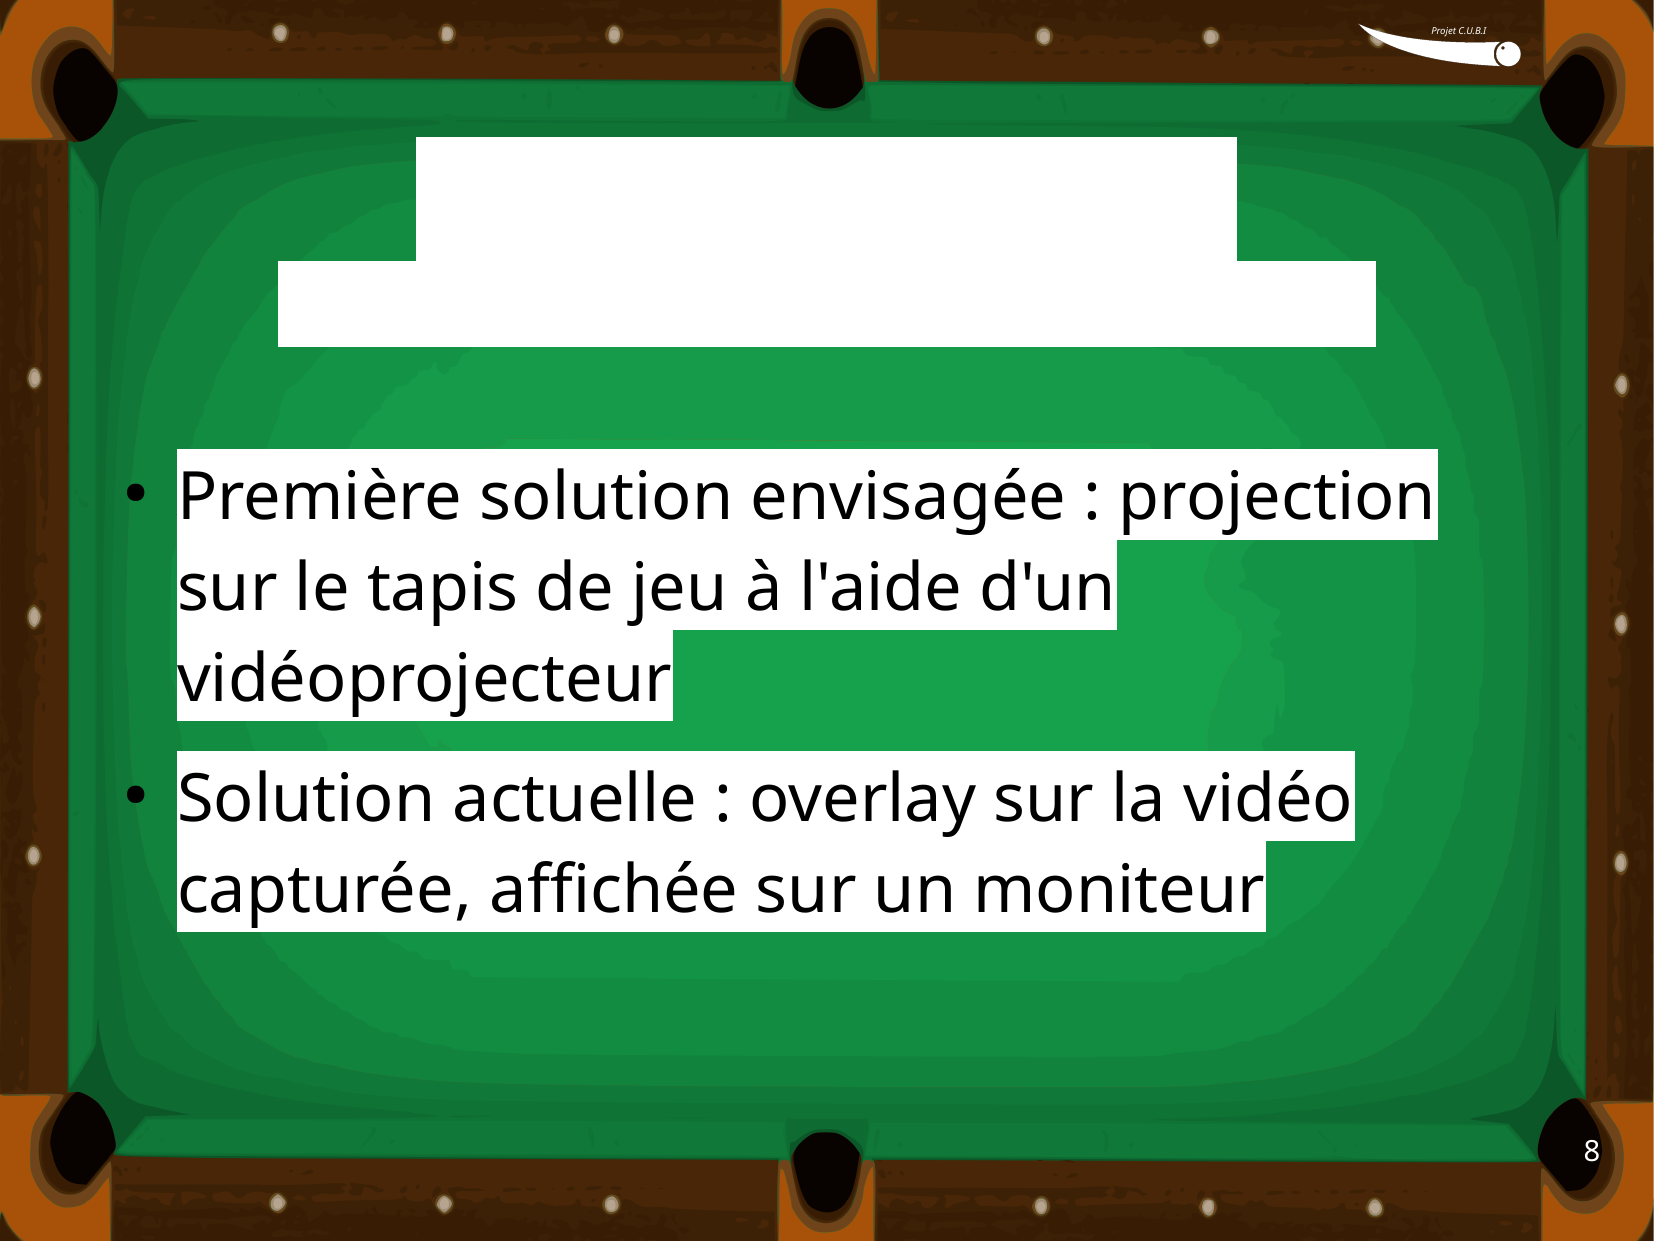

# Cahier des charges FP3 :Afficher le résultat du traitement
Première solution envisagée : projection sur le tapis de jeu à l'aide d'un vidéoprojecteur
Solution actuelle : overlay sur la vidéo capturée, affichée sur un moniteur
8